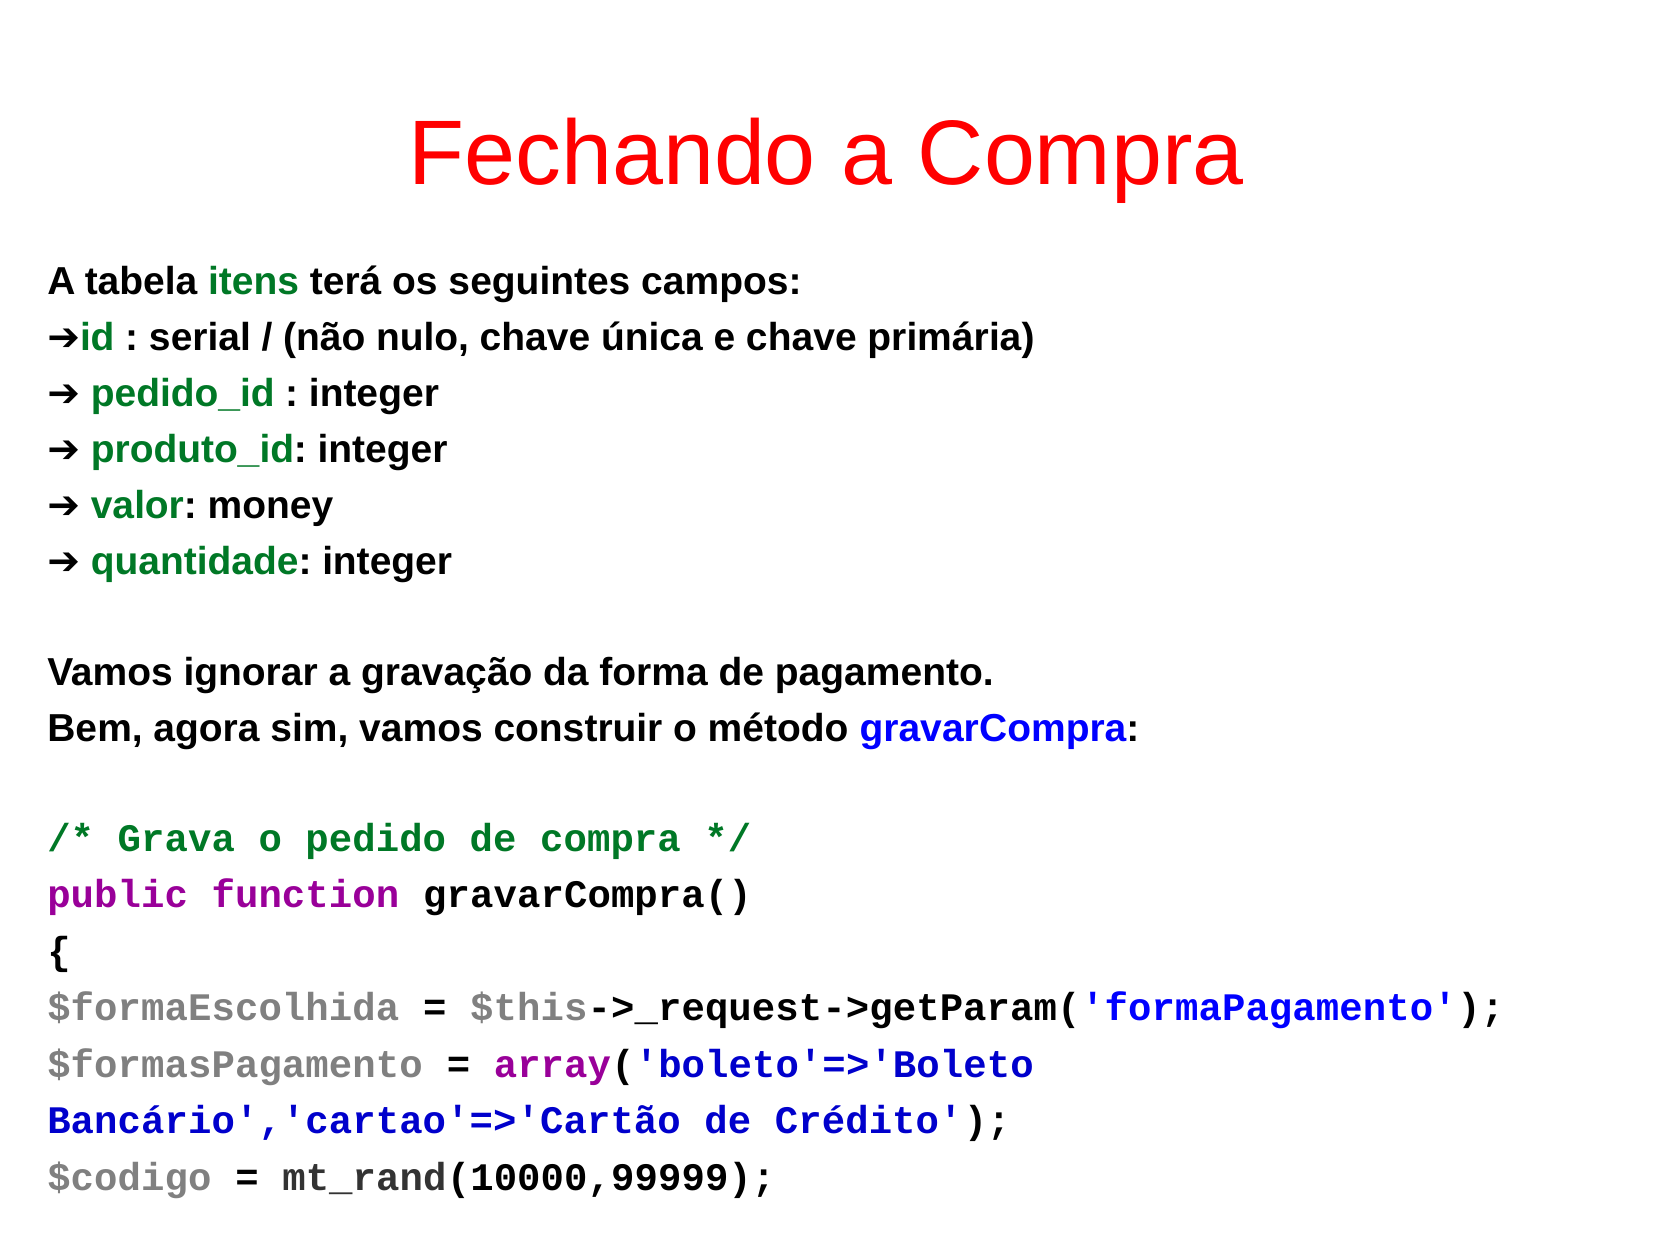

# Fechando a Compra
A tabela itens terá os seguintes campos:
➔id : serial / (não nulo, chave única e chave primária)
➔ pedido_id : integer
➔ produto_id: integer
➔ valor: money
➔ quantidade: integer
Vamos ignorar a gravação da forma de pagamento.
Bem, agora sim, vamos construir o método gravarCompra:
/* Grava o pedido de compra */
public function gravarCompra()
{
$formaEscolhida = $this->_request->getParam('formaPagamento');
$formasPagamento = array('boleto'=>'Boleto
Bancário','cartao'=>'Cartão de Crédito');
$codigo = mt_rand(10000,99999);